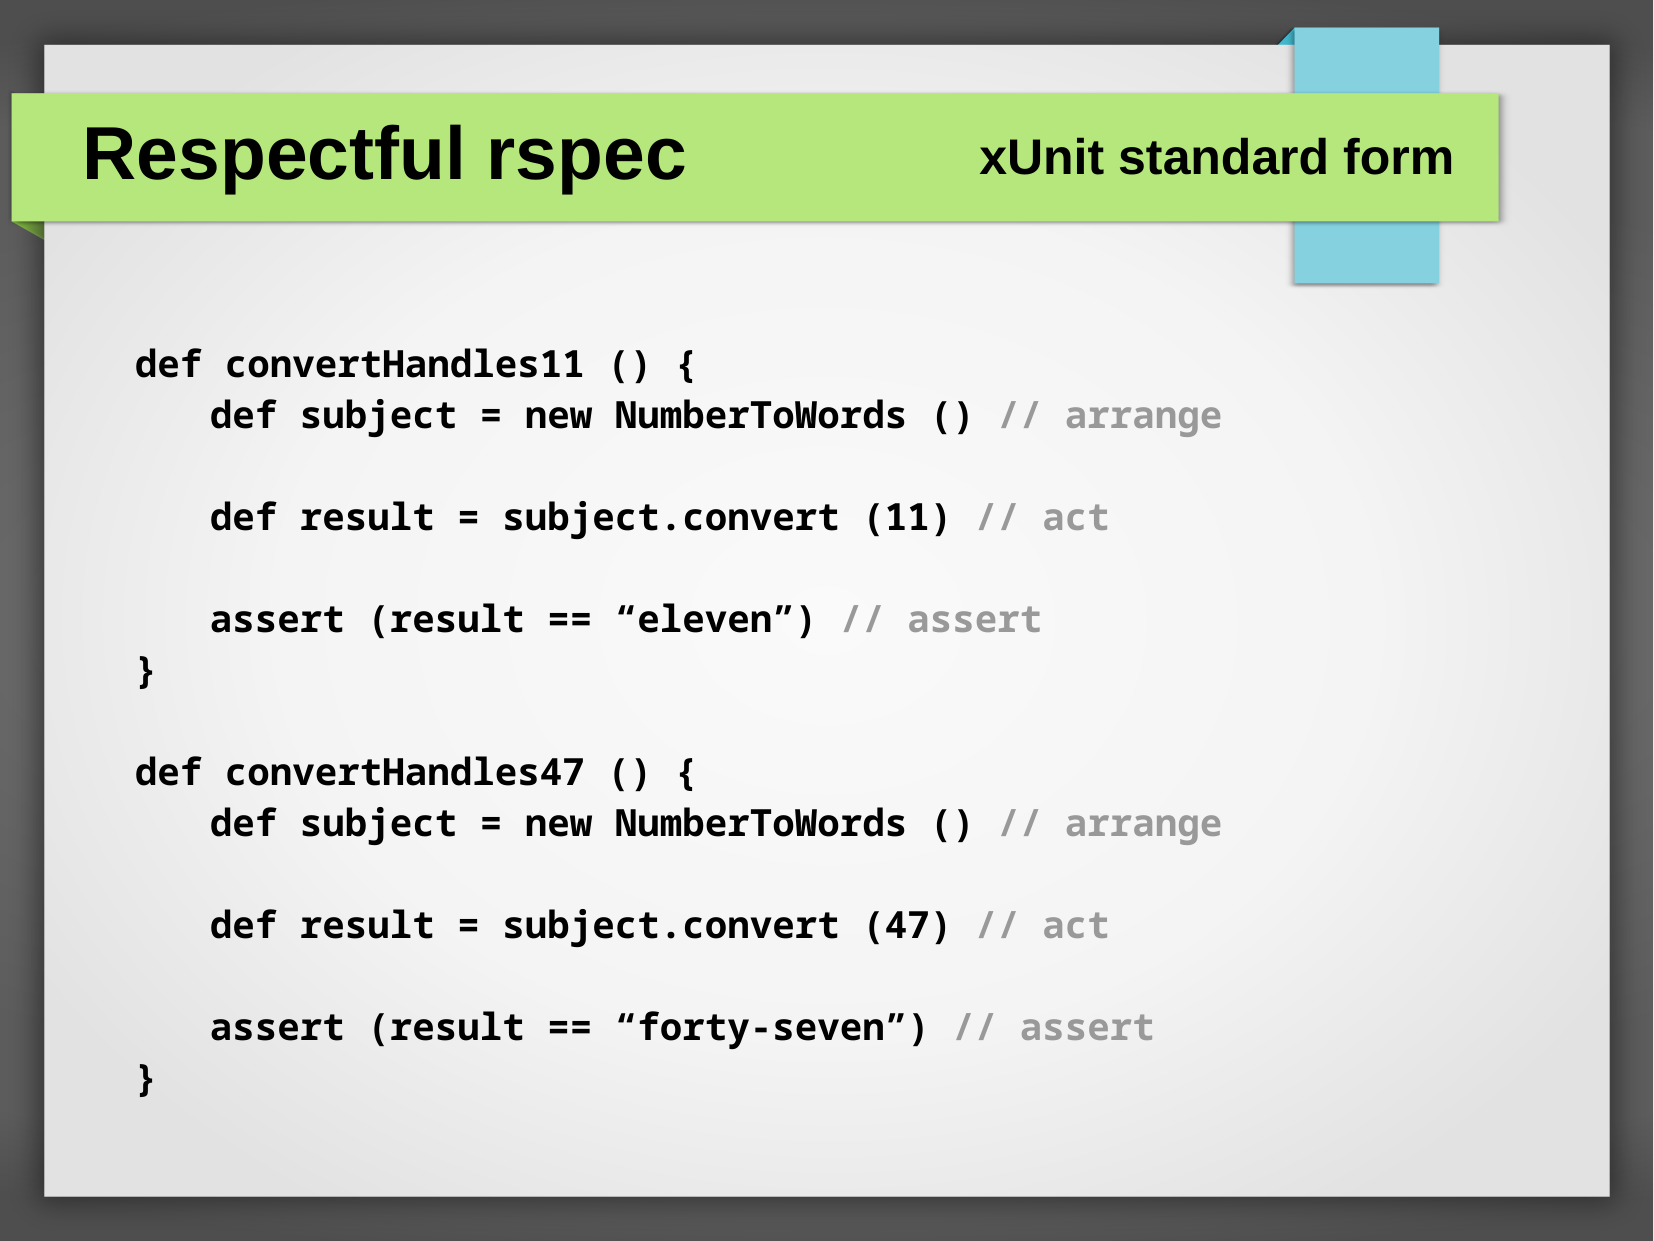

# Respectful rspec
xUnit standard form
def convertHandles11 () {
	def subject = new NumberToWords () // arrange
	def result = subject.convert (11) // act
	assert (result == “eleven”) // assert
}
def convertHandles47 () {
	def subject = new NumberToWords () // arrange
	def result = subject.convert (47) // act
	assert (result == “forty-seven”) // assert
}